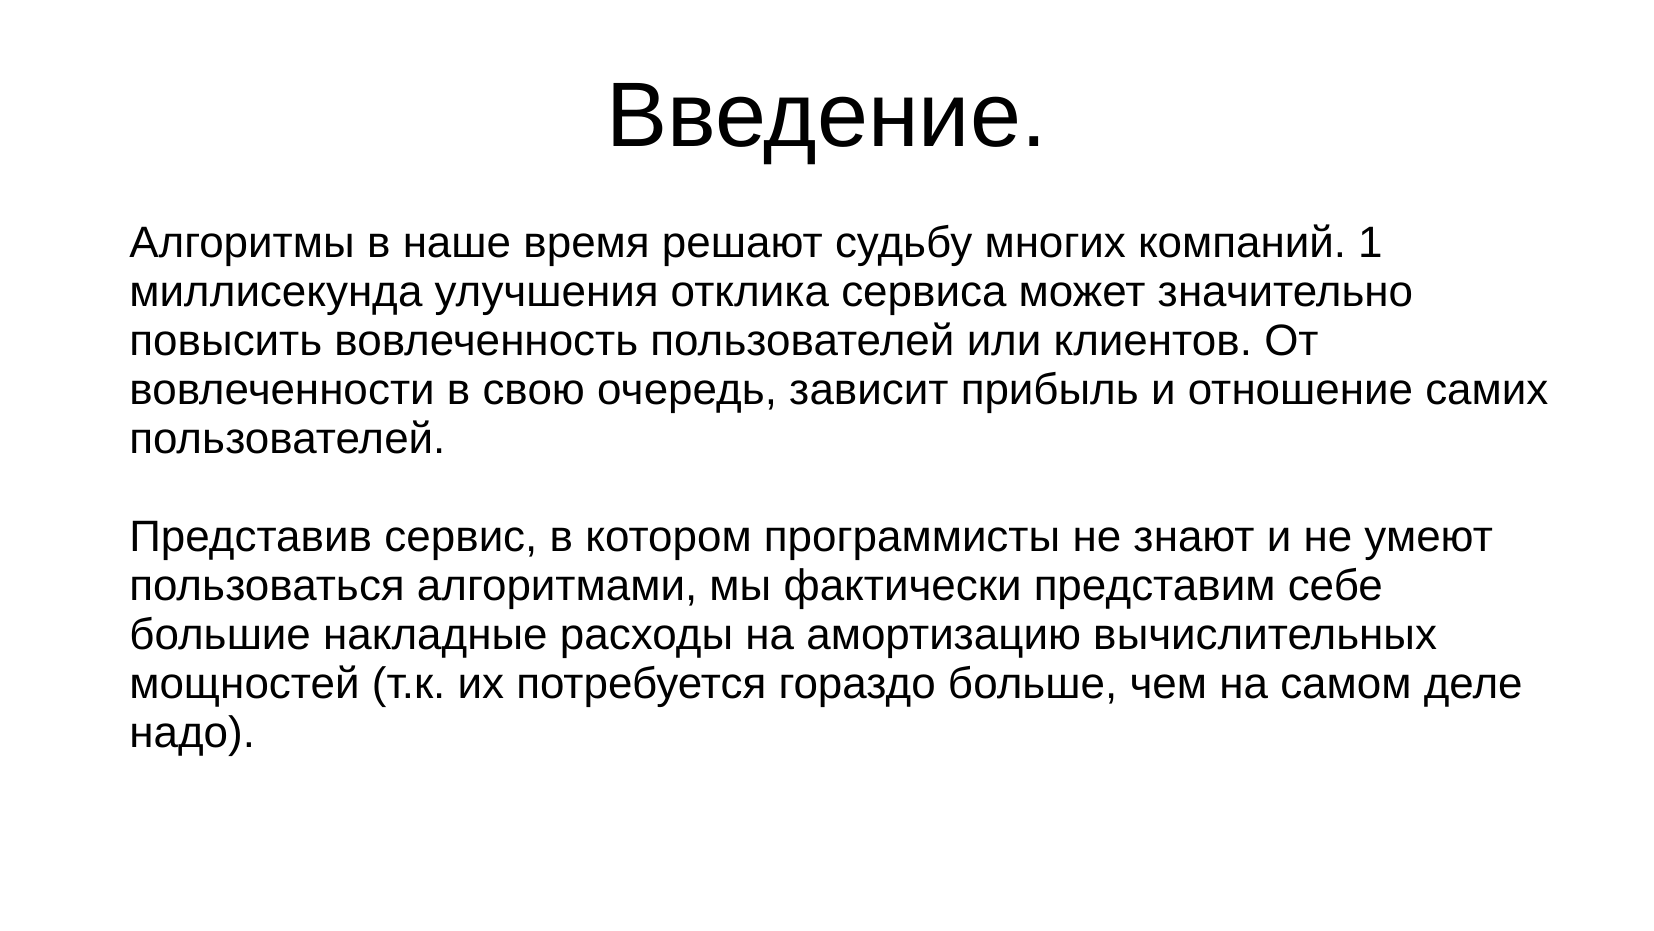

# Введение.
Алгоритмы в наше время решают судьбу многих компаний. 1 миллисекунда улучшения отклика сервиса может значительно повысить вовлеченность пользователей или клиентов. От вовлеченности в свою очередь, зависит прибыль и отношение самих пользователей.
Представив сервис, в котором программисты не знают и не умеют пользоваться алгоритмами, мы фактически представим себе большие накладные расходы на амортизацию вычислительных мощностей (т.к. их потребуется гораздо больше, чем на самом деле надо).